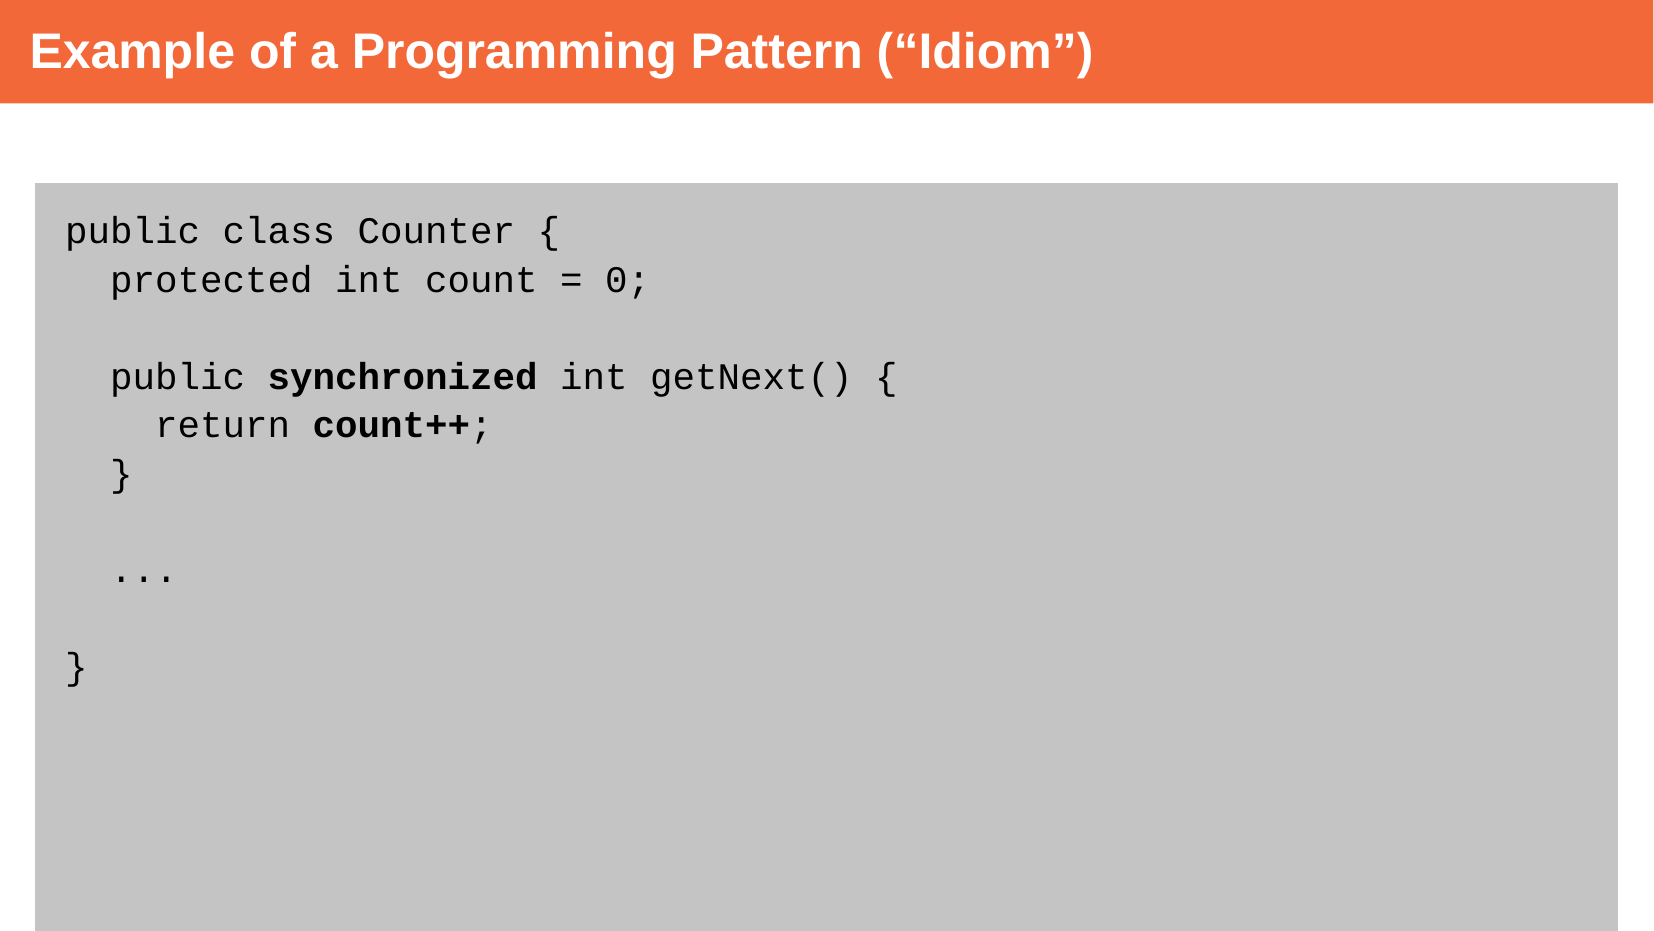

# Example of a Programming Pattern (“Idiom”)
public class Counter {
 protected int count = 0;
 public synchronized int getNext() {
 return count++;
 }
 ...
}
Advanced Design and Programming
36
© 2019 Dirk Riehle - Some Rights Reserved